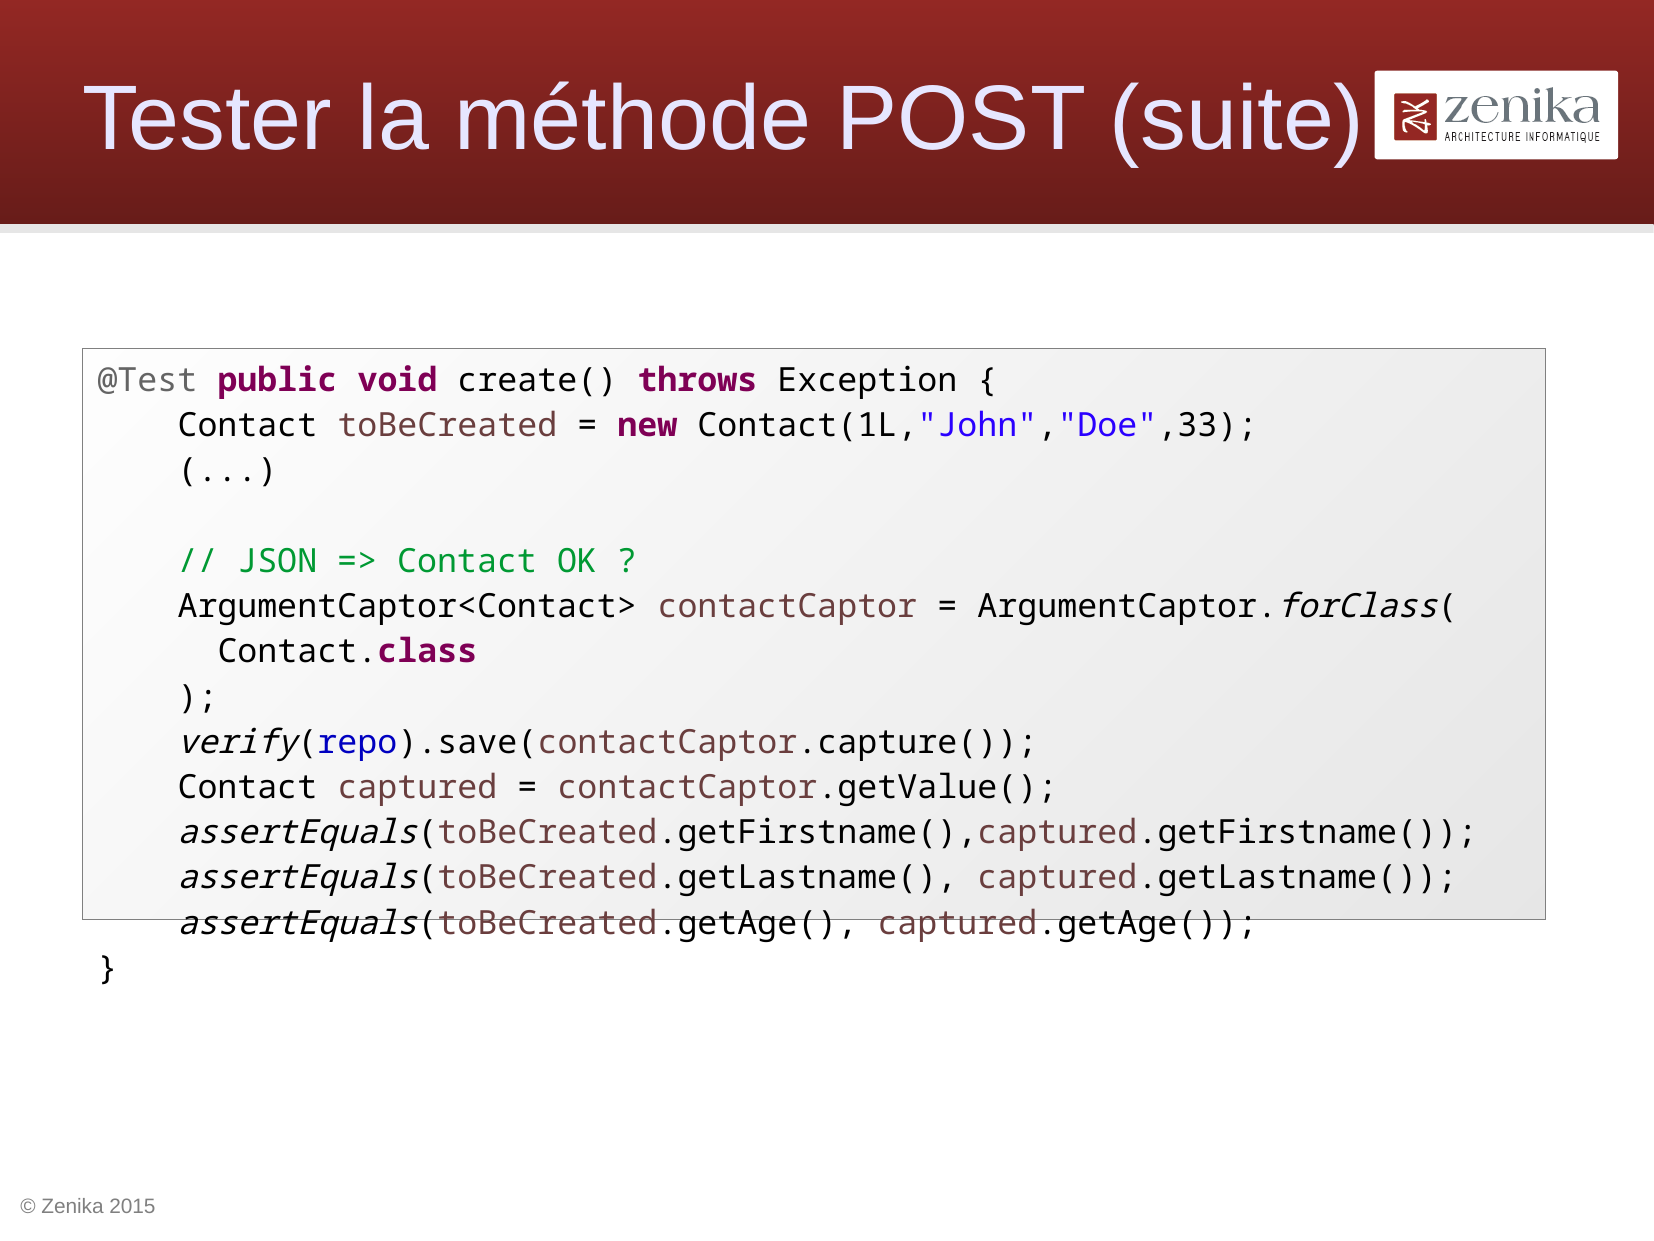

# Tester la méthode POST (suite)
@Test public void create() throws Exception {
 Contact toBeCreated = new Contact(1L,"John","Doe",33);
 (...)
 // JSON => Contact OK ?
 ArgumentCaptor<Contact> contactCaptor = ArgumentCaptor.forClass(
 Contact.class
 );
 verify(repo).save(contactCaptor.capture());
 Contact captured = contactCaptor.getValue();
 assertEquals(toBeCreated.getFirstname(),captured.getFirstname());
 assertEquals(toBeCreated.getLastname(), captured.getLastname());
 assertEquals(toBeCreated.getAge(), captured.getAge());
}